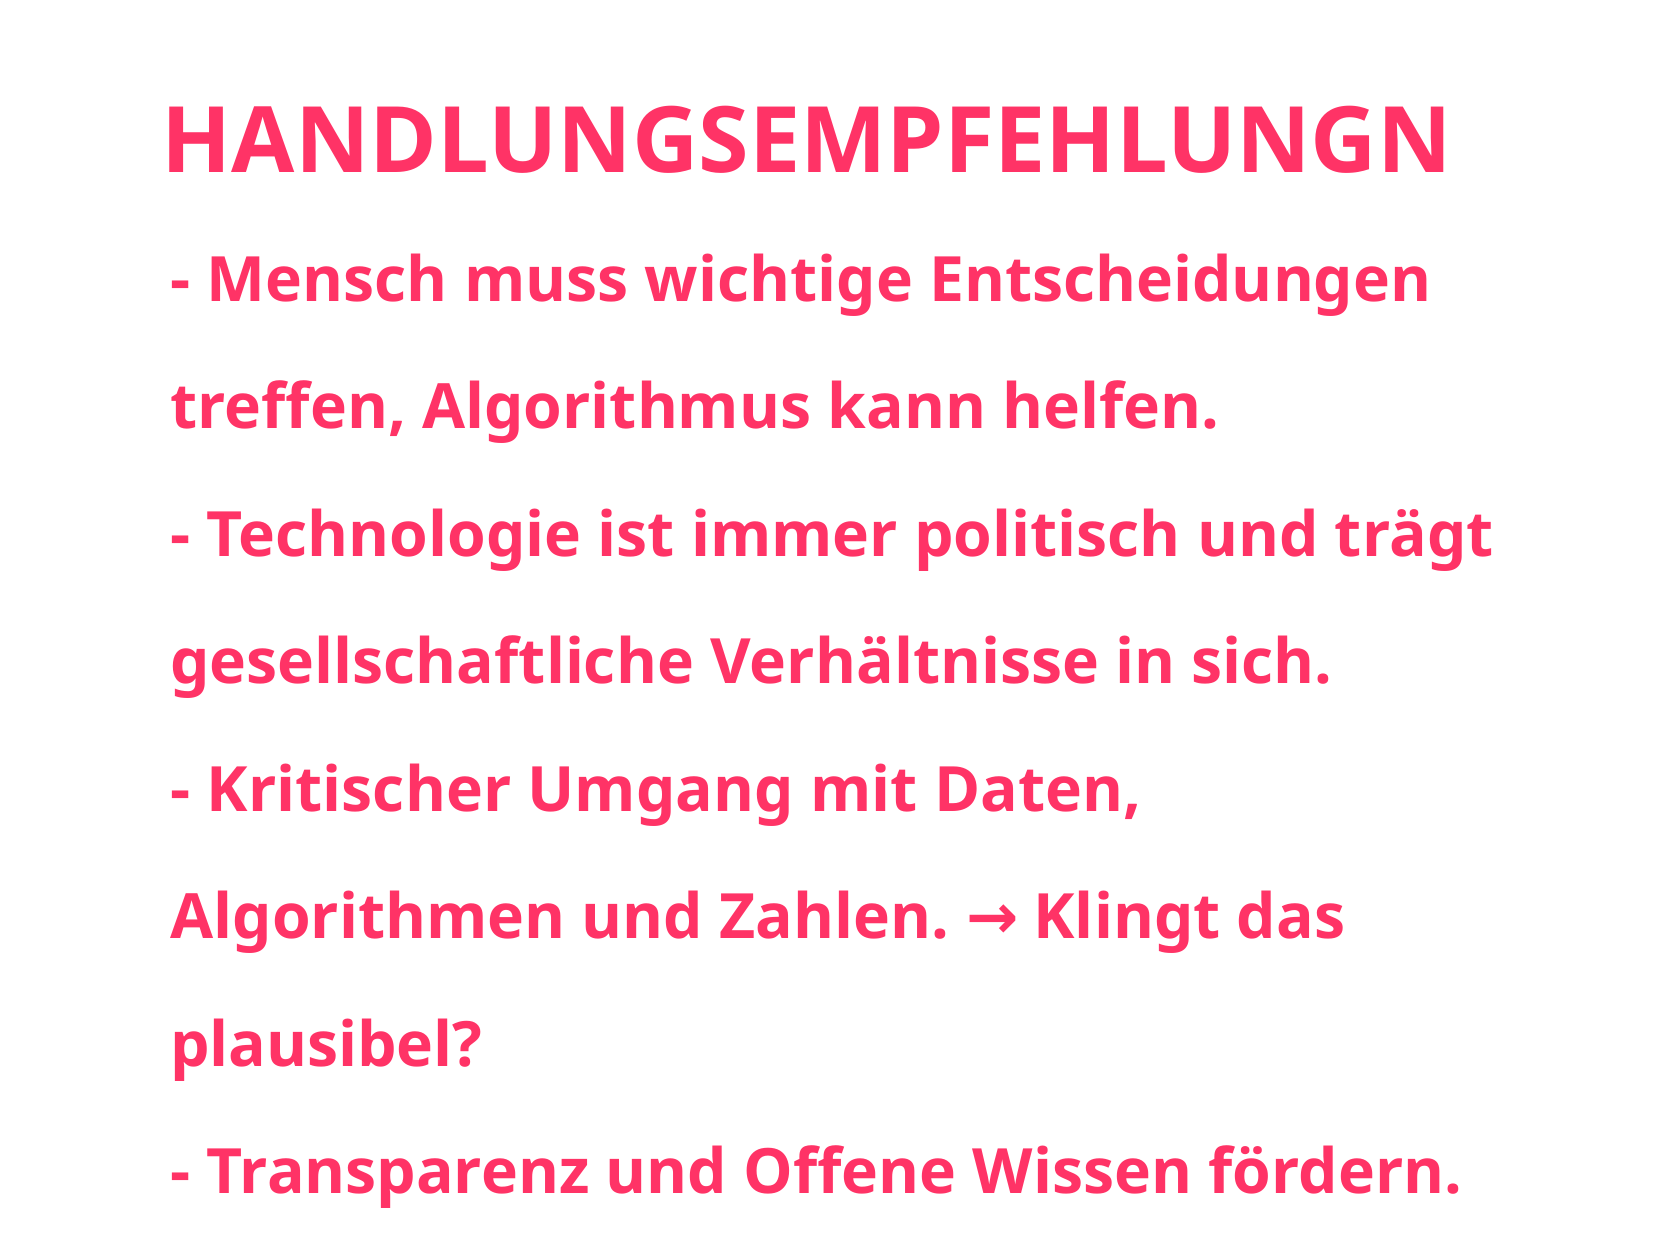

HANDLUNGSEMPFEHLUNGN
# - Mensch muss wichtige Entscheidungen treffen, Algorithmus kann helfen. - Technologie ist immer politisch und trägt gesellschaftliche Verhältnisse in sich. - Kritischer Umgang mit Daten, Algorithmen und Zahlen. → Klingt das plausibel? - Transparenz und Offene Wissen fördern.